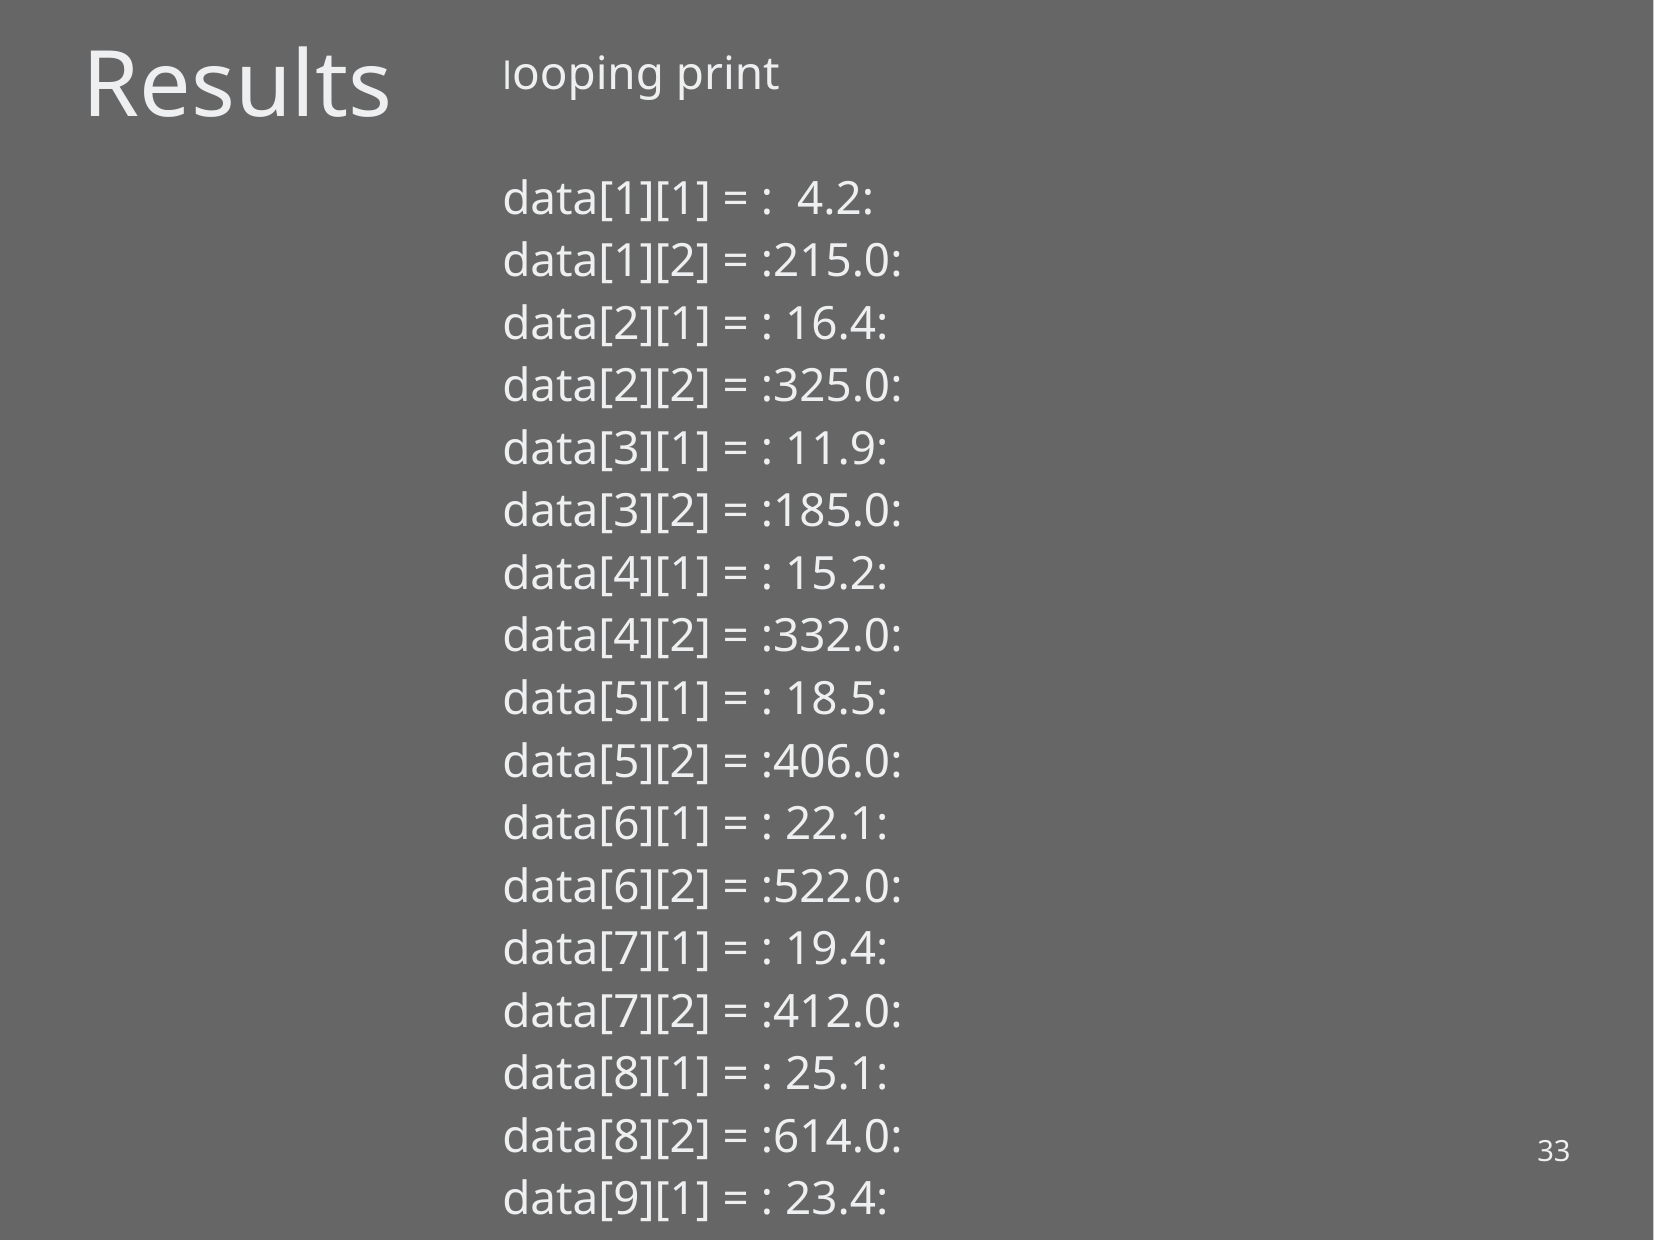

# Results
looping print
data[1][1] = : 4.2:
data[1][2] = :215.0:
data[2][1] = : 16.4:
data[2][2] = :325.0:
data[3][1] = : 11.9:
data[3][2] = :185.0:
data[4][1] = : 15.2:
data[4][2] = :332.0:
data[5][1] = : 18.5:
data[5][2] = :406.0:
data[6][1] = : 22.1:
data[6][2] = :522.0:
data[7][1] = : 19.4:
data[7][2] = :412.0:
data[8][1] = : 25.1:
data[8][2] = :614.0:
data[9][1] = : 23.4:
data[9][2] = :544.0:
data[10][1] = : 18.1:
data[10][2] = :421.0:
data[11][1] = : 22.6:
data[11][2] = :445.0:
data[12][1] = : 17.2:
data[12][2] = :408.0:
33